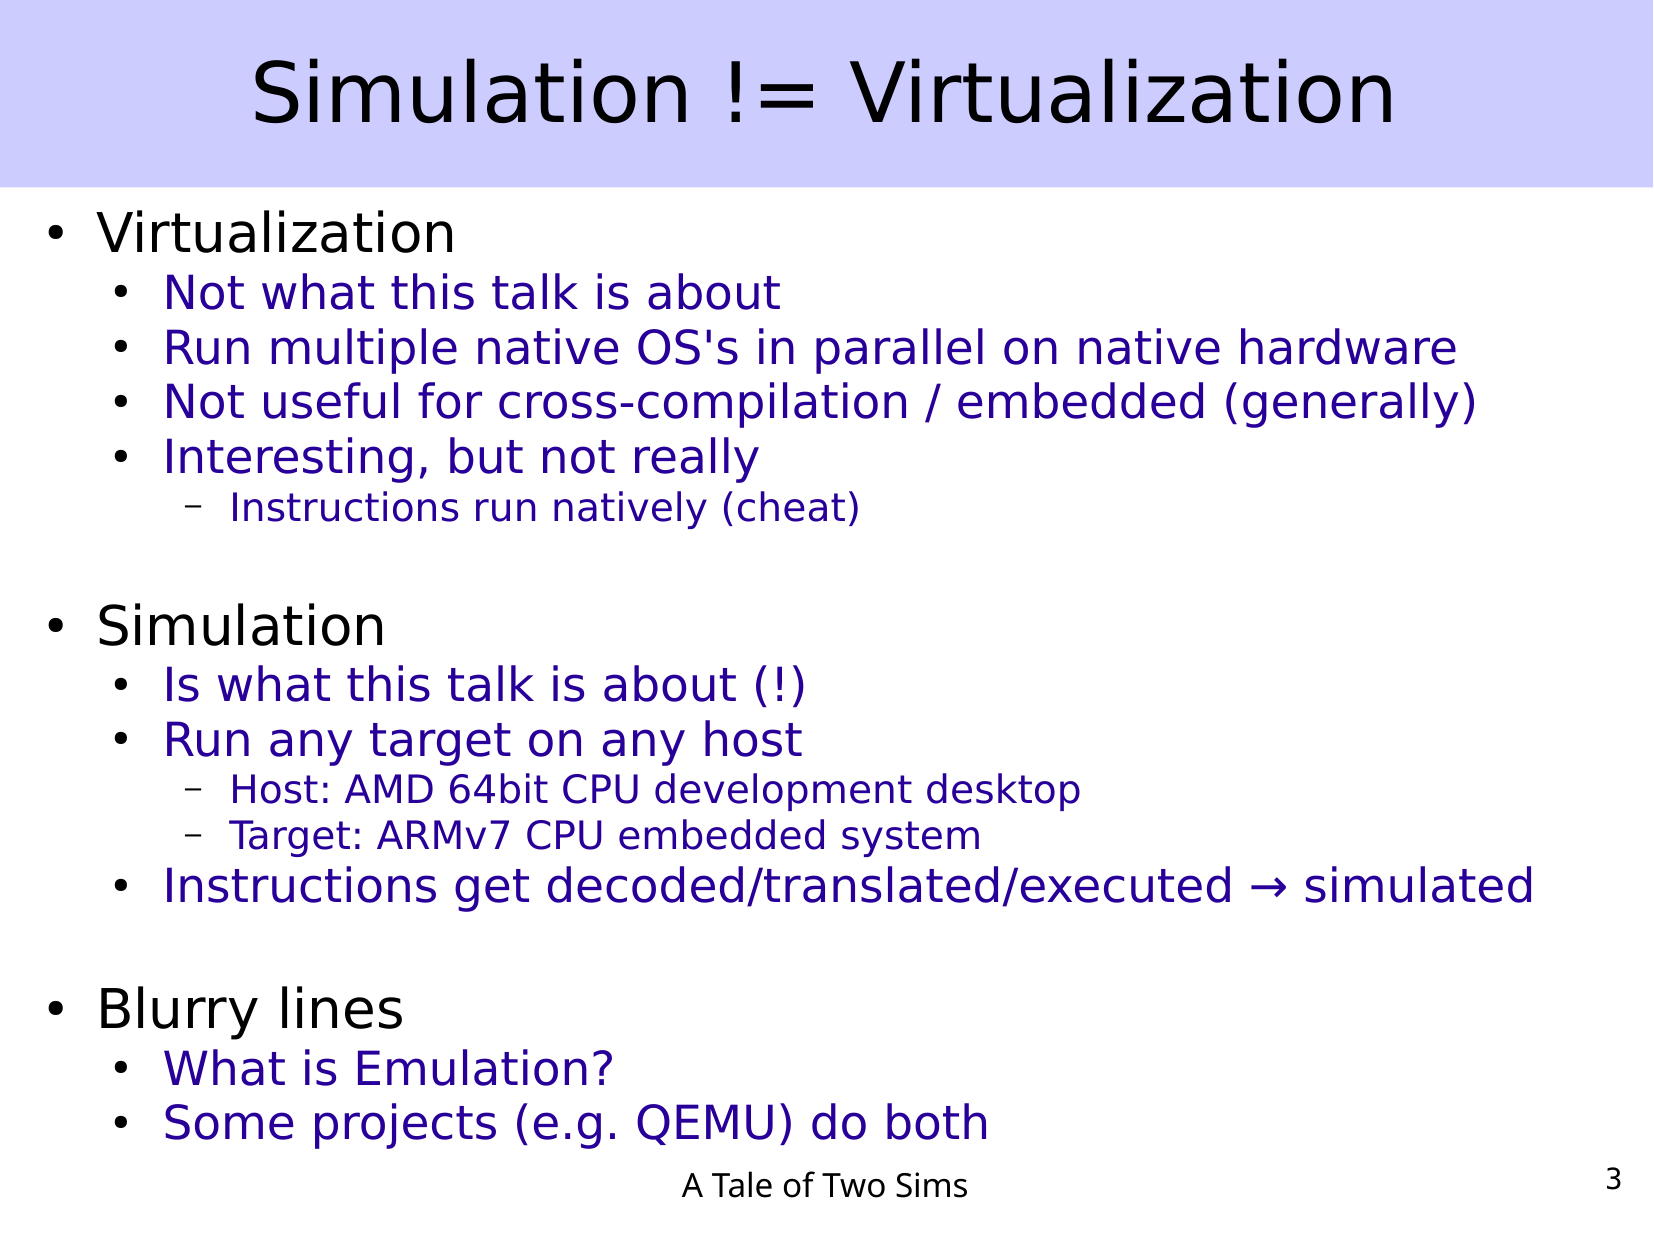

# Simulation != Virtualization
Virtualization
Not what this talk is about
Run multiple native OS's in parallel on native hardware
Not useful for cross-compilation / embedded (generally)
Interesting, but not really
Instructions run natively (cheat)
Simulation
Is what this talk is about (!)
Run any target on any host
Host: AMD 64bit CPU development desktop
Target: ARMv7 CPU embedded system
Instructions get decoded/translated/executed → simulated
Blurry lines
What is Emulation?
Some projects (e.g. QEMU) do both
3